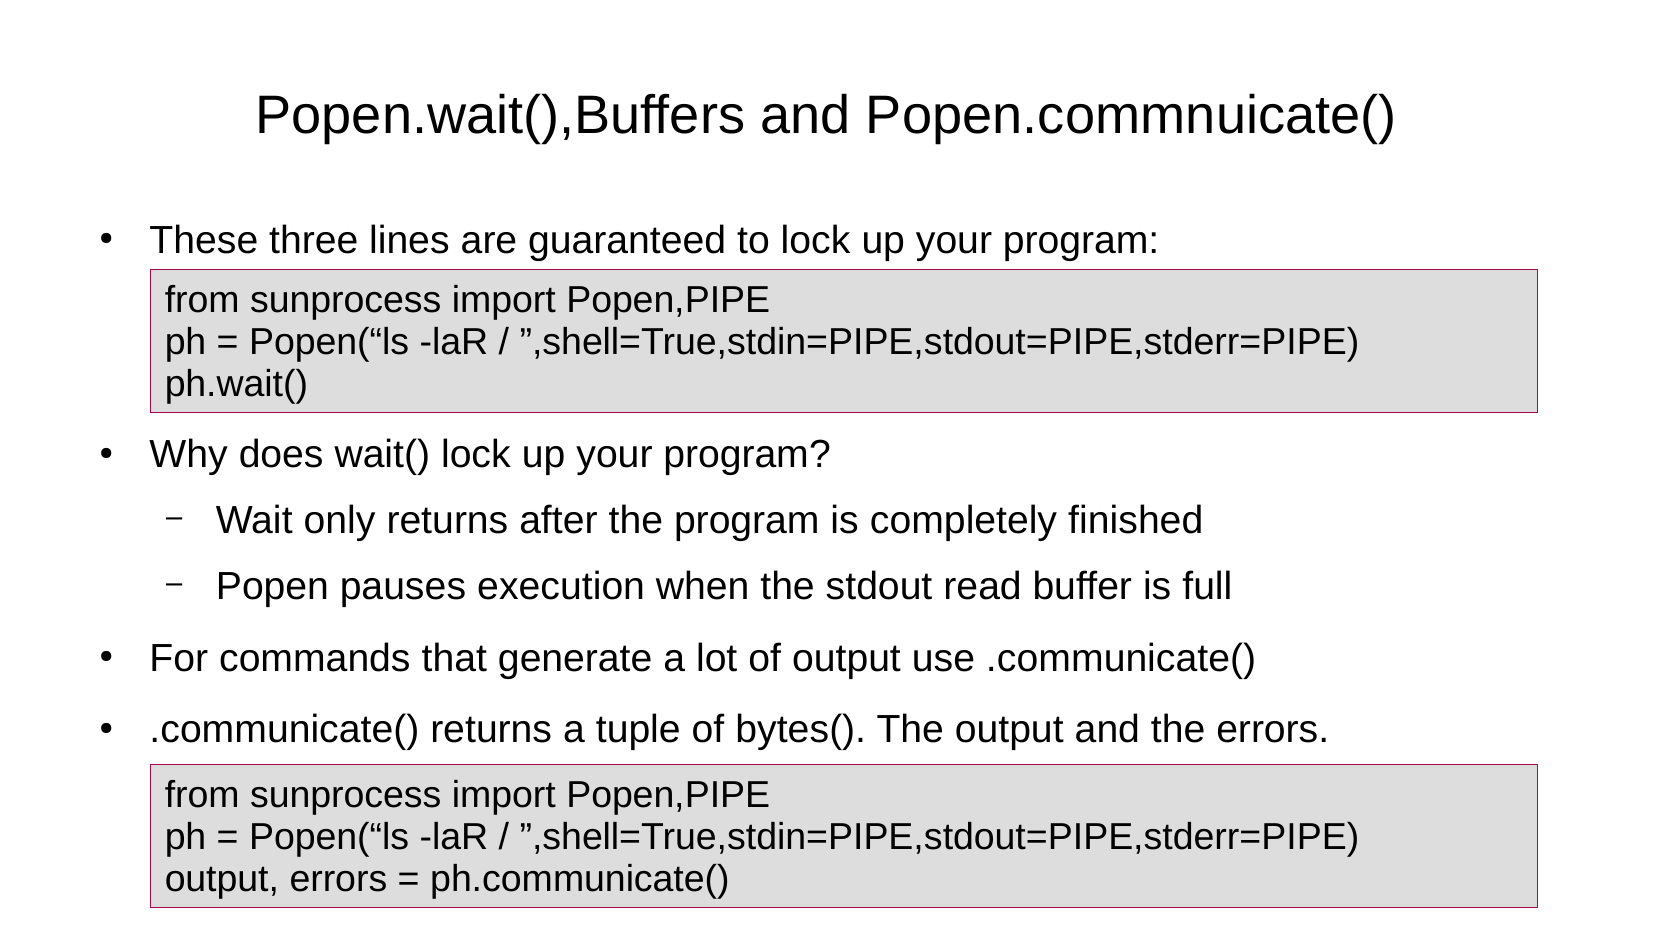

# Popen.wait(),Buffers and Popen.commnuicate()
These three lines are guaranteed to lock up your program:
Why does wait() lock up your program?
Wait only returns after the program is completely finished
Popen pauses execution when the stdout read buffer is full
For commands that generate a lot of output use .communicate()
.communicate() returns a tuple of bytes(). The output and the errors.
from sunprocess import Popen,PIPE
ph = Popen(“ls -laR / ”,shell=True,stdin=PIPE,stdout=PIPE,stderr=PIPE)
ph.wait()
from sunprocess import Popen,PIPE
ph = Popen(“ls -laR / ”,shell=True,stdin=PIPE,stdout=PIPE,stderr=PIPE)
output, errors = ph.communicate()